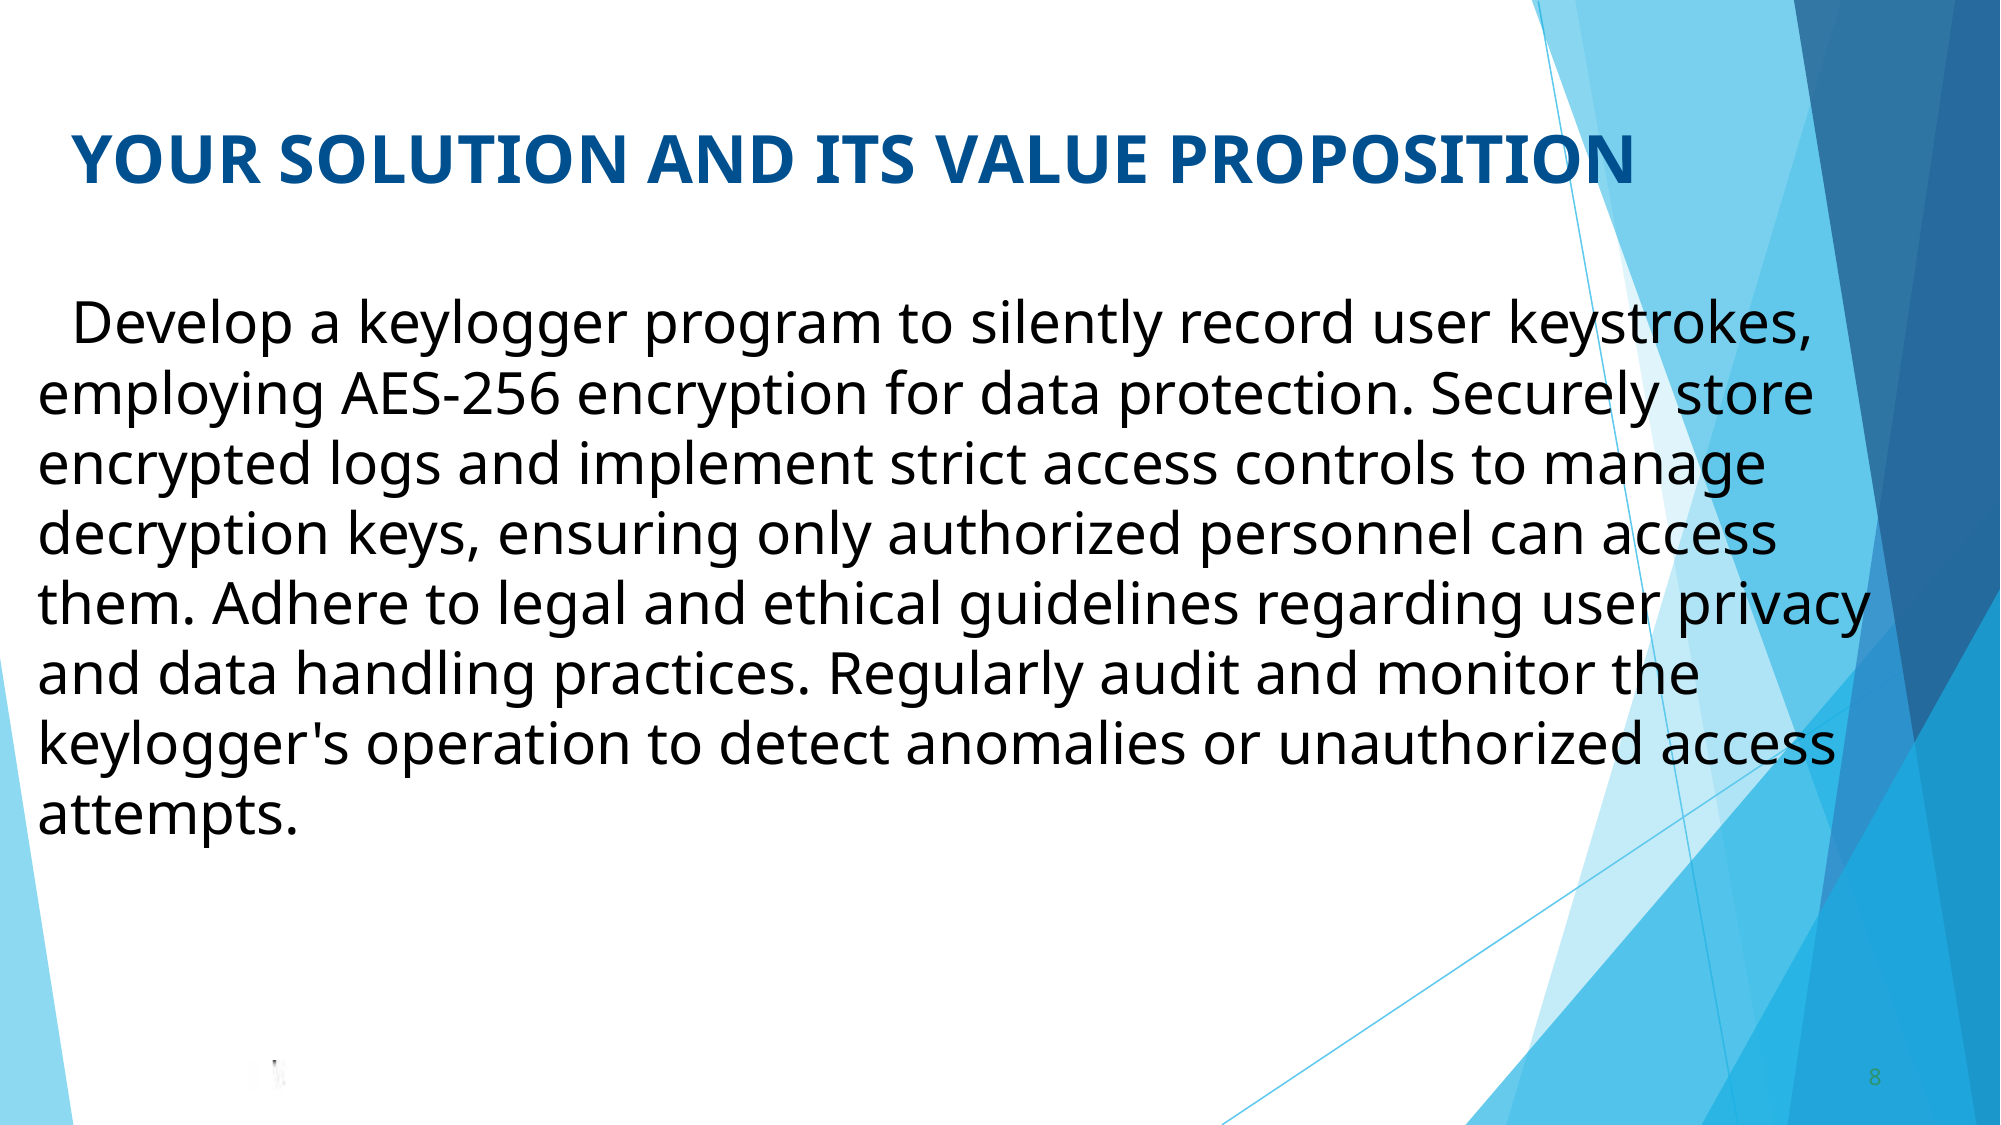

YOUR SOLUTION AND ITS VALUE PROPOSITION
 Develop a keylogger program to silently record user keystrokes, employing AES-256 encryption for data protection. Securely store encrypted logs and implement strict access controls to manage decryption keys, ensuring only authorized personnel can access them. Adhere to legal and ethical guidelines regarding user privacy and data handling practices. Regularly audit and monitor the keylogger's operation to detect anomalies or unauthorized access attempts.